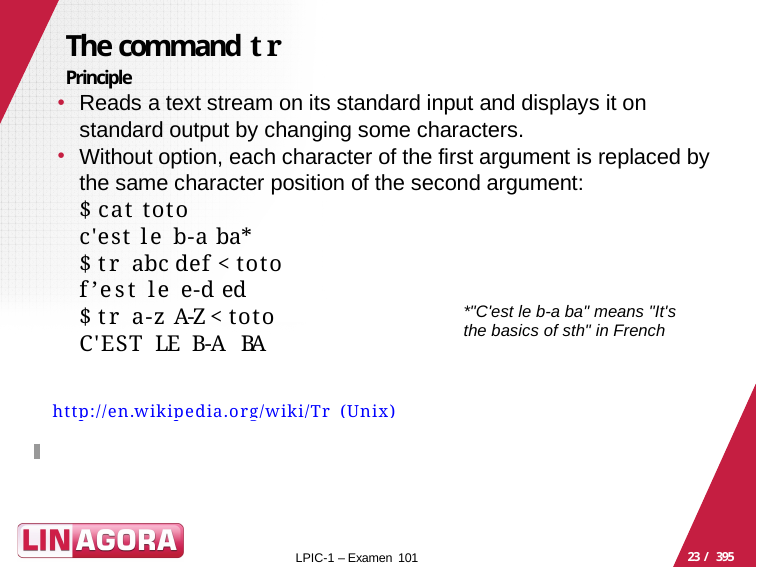

The command tr
Principle
Reads a text stream on its standard input and displays it on standard output by changing some characters.
Without option, each character of the first argument is replaced by the same character position of the second argument:
$ cat toto
c'est le b-a ba*
$ tr abc def < toto
f’est le e-d ed
$ tr a-z A-Z < toto
C'EST LE B-A BA
http://en.wikipedia.org/wiki/Tr_(Unix)
*"C'est le b-a ba" means "It's the basics of sth" in French
LPIC-1 – Examen 101